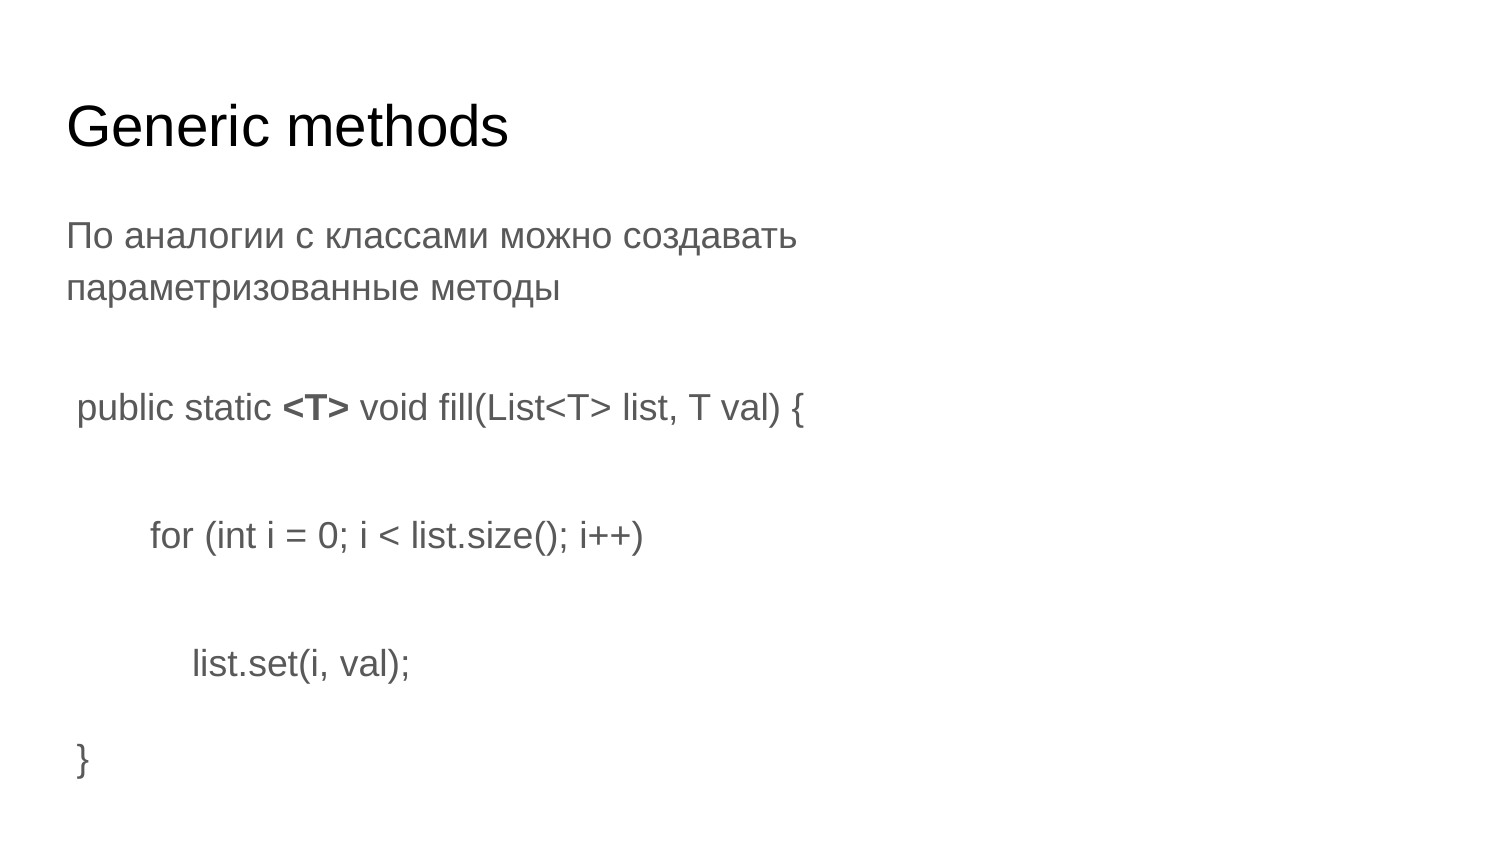

# Generic methods
По аналогии с классами можно создавать параметризованные методы
 public static <T> void fill(List<T> list, T val) {
 for (int i = 0; i < list.size(); i++)
 list.set(i, val);
 }